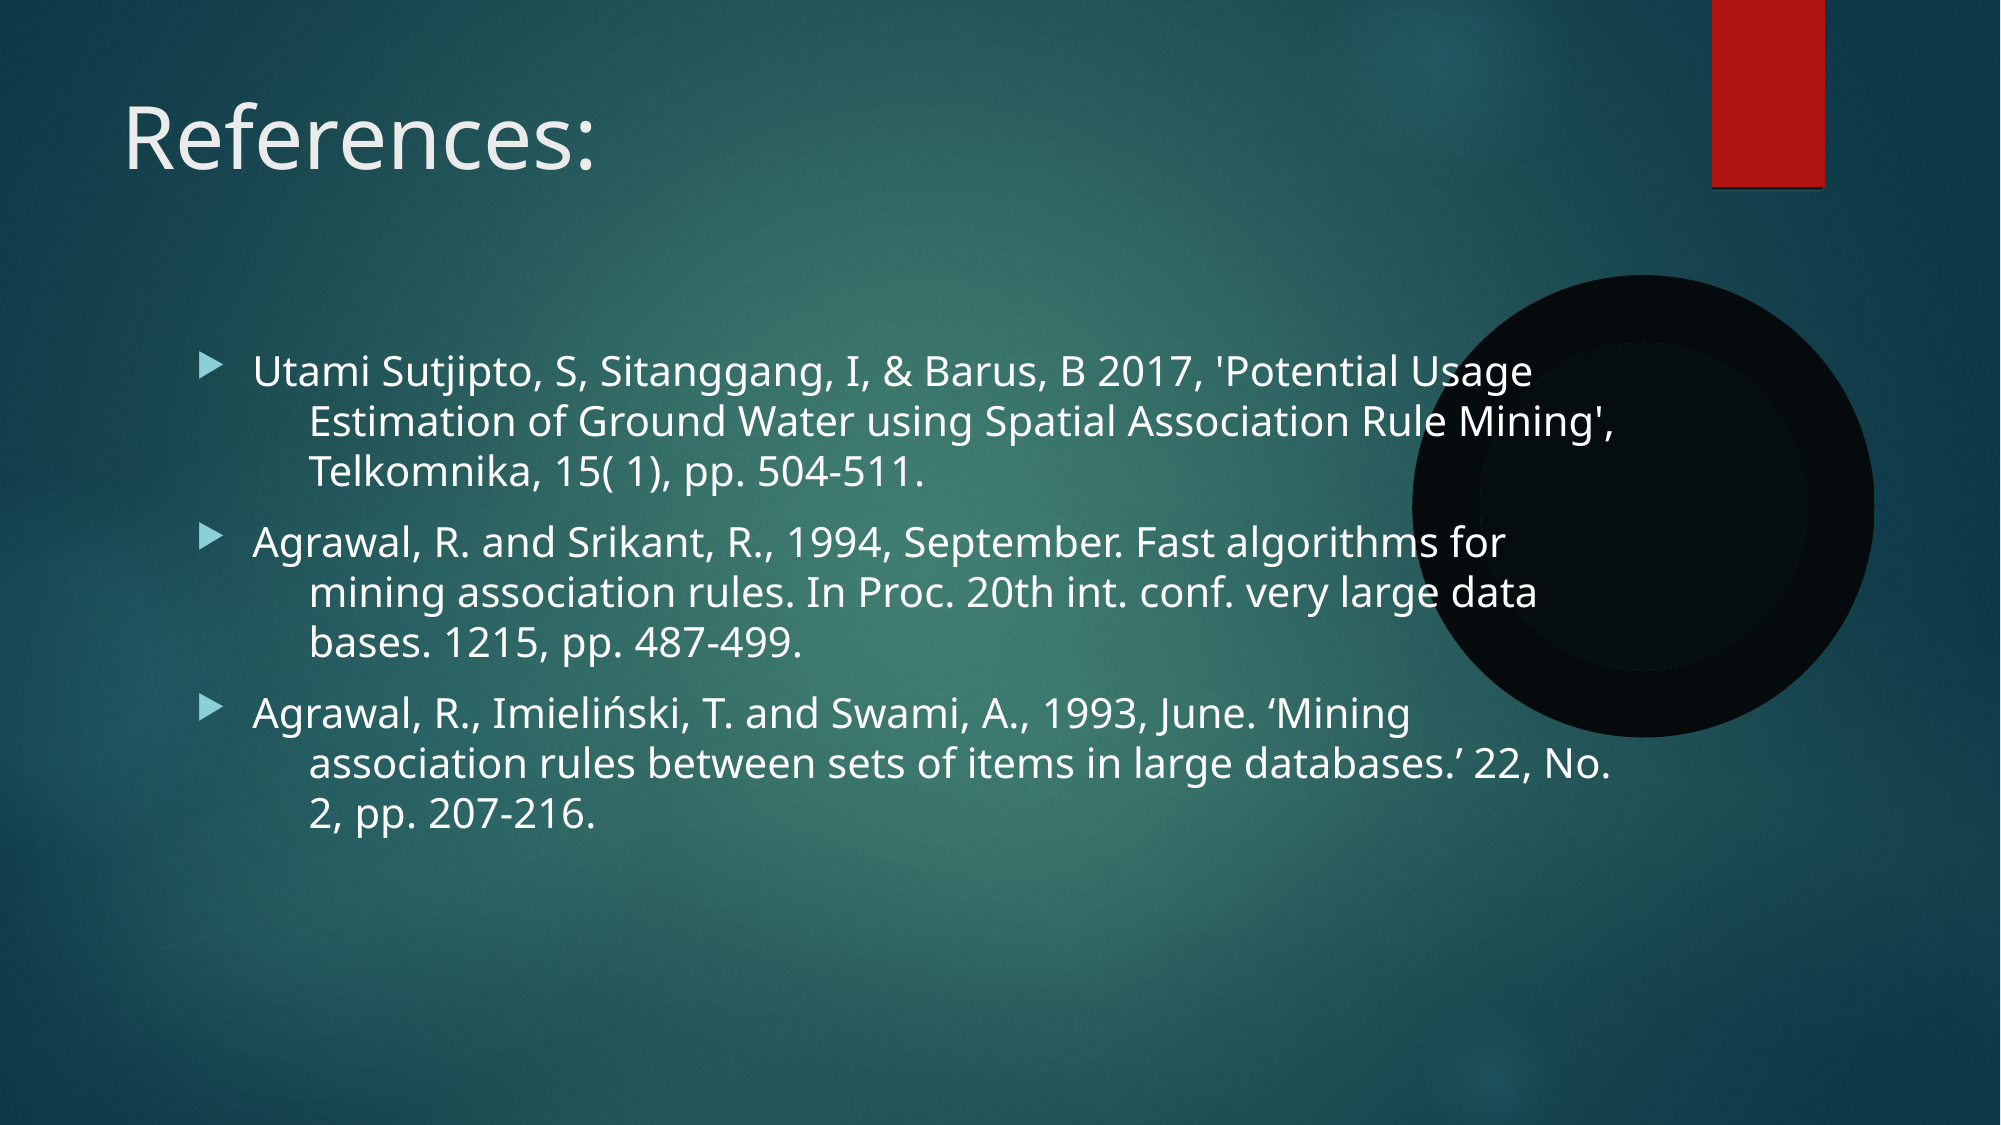

# References:
Utami Sutjipto, S, Sitanggang, I, & Barus, B 2017, 'Potential Usage Estimation of Ground Water using Spatial Association Rule Mining', Telkomnika, 15( 1), pp. 504-511.
Agrawal, R. and Srikant, R., 1994, September. Fast algorithms for mining association rules. In Proc. 20th int. conf. very large data bases. 1215, pp. 487-499.
Agrawal, R., Imieliński, T. and Swami, A., 1993, June. ‘Mining association rules between sets of items in large databases.’ 22, No. 2, pp. 207-216.